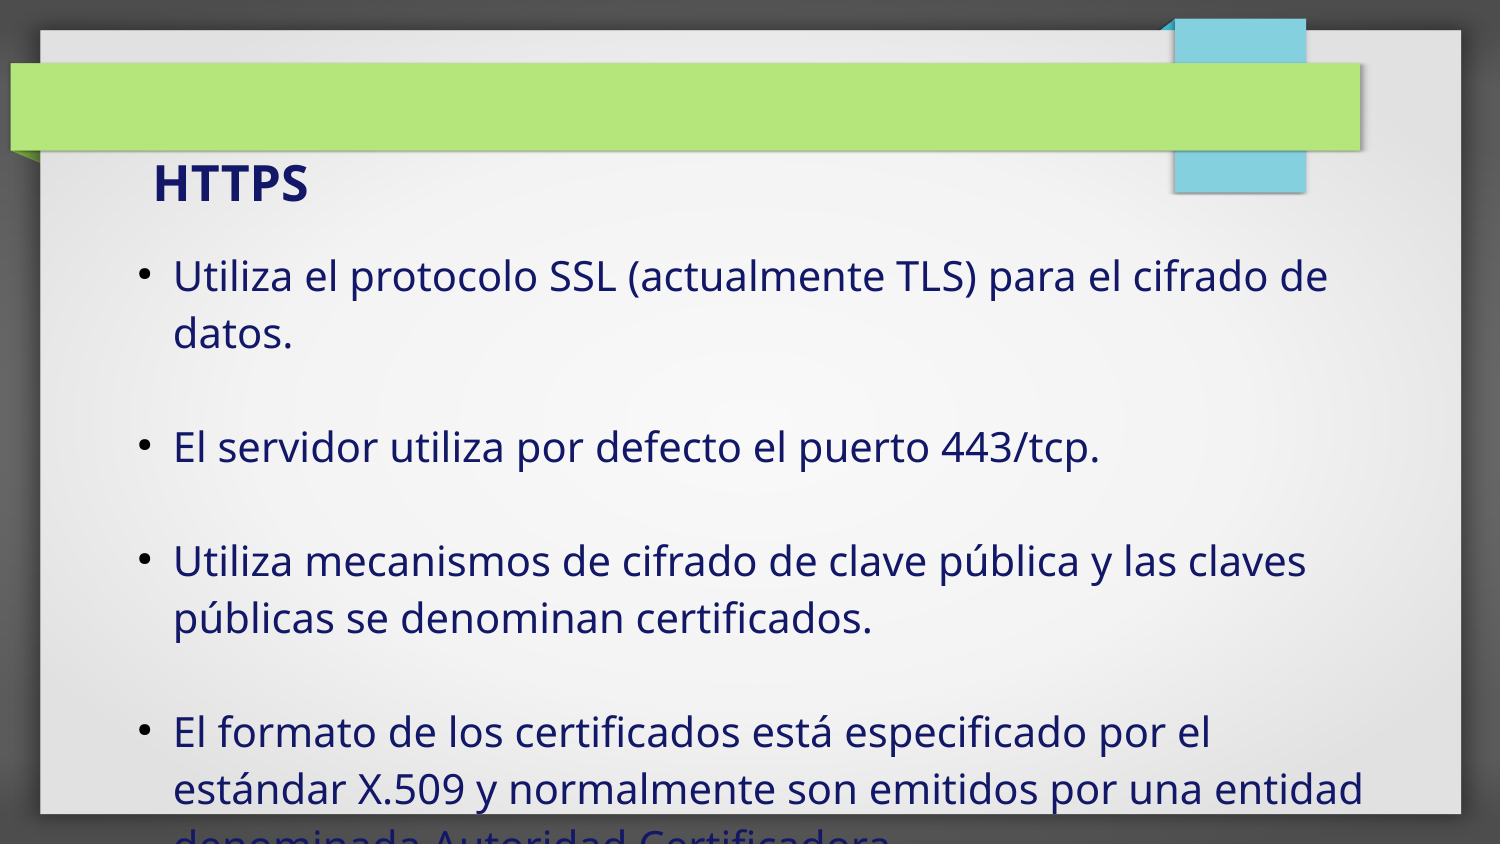

# HTTPS
Utiliza el protocolo SSL (actualmente TLS) para el cifrado de datos.
El servidor utiliza por defecto el puerto 443/tcp.
Utiliza mecanismos de cifrado de clave pública y las claves públicas se denominan certificados.
El formato de los certificados está especificado por el estándar X.509 y normalmente son emitidos por una entidad denominada Autoridad Certificadora.